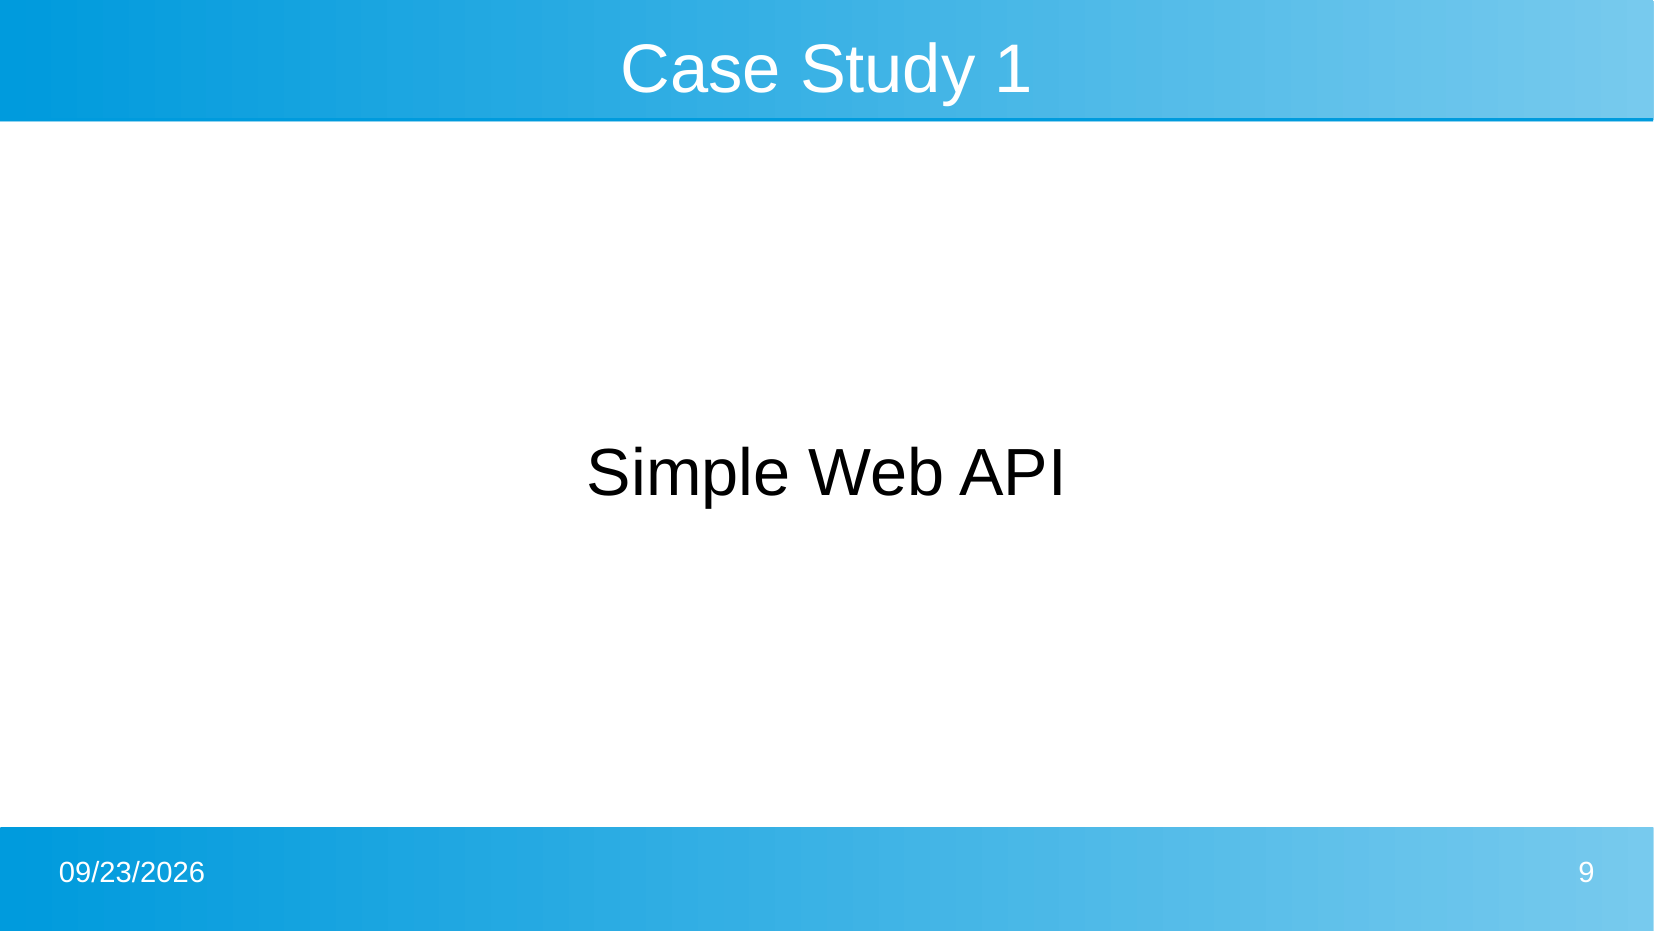

# Case Study 1
Simple Web API
9